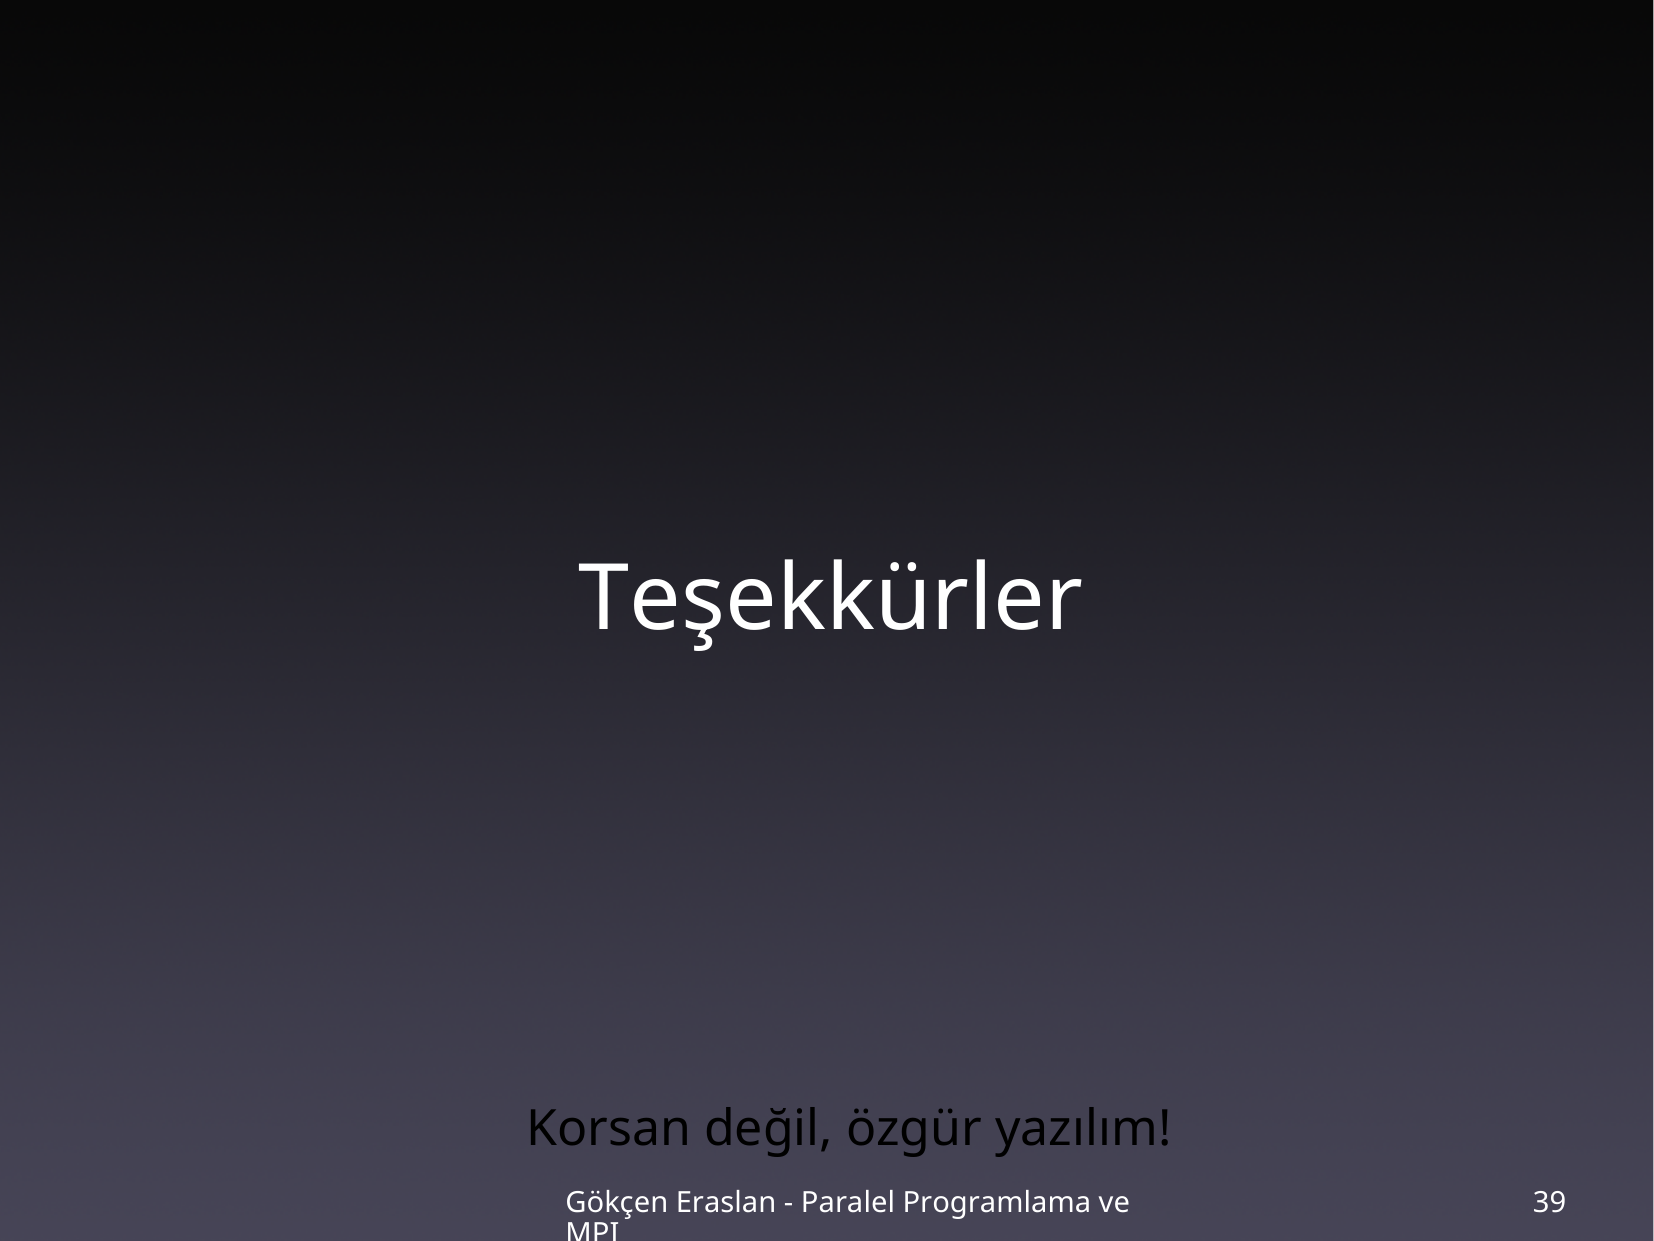

# Teşekkürler
Korsan değil, özgür yazılım!
Gökçen Eraslan - Paralel Programlama ve MPI
39